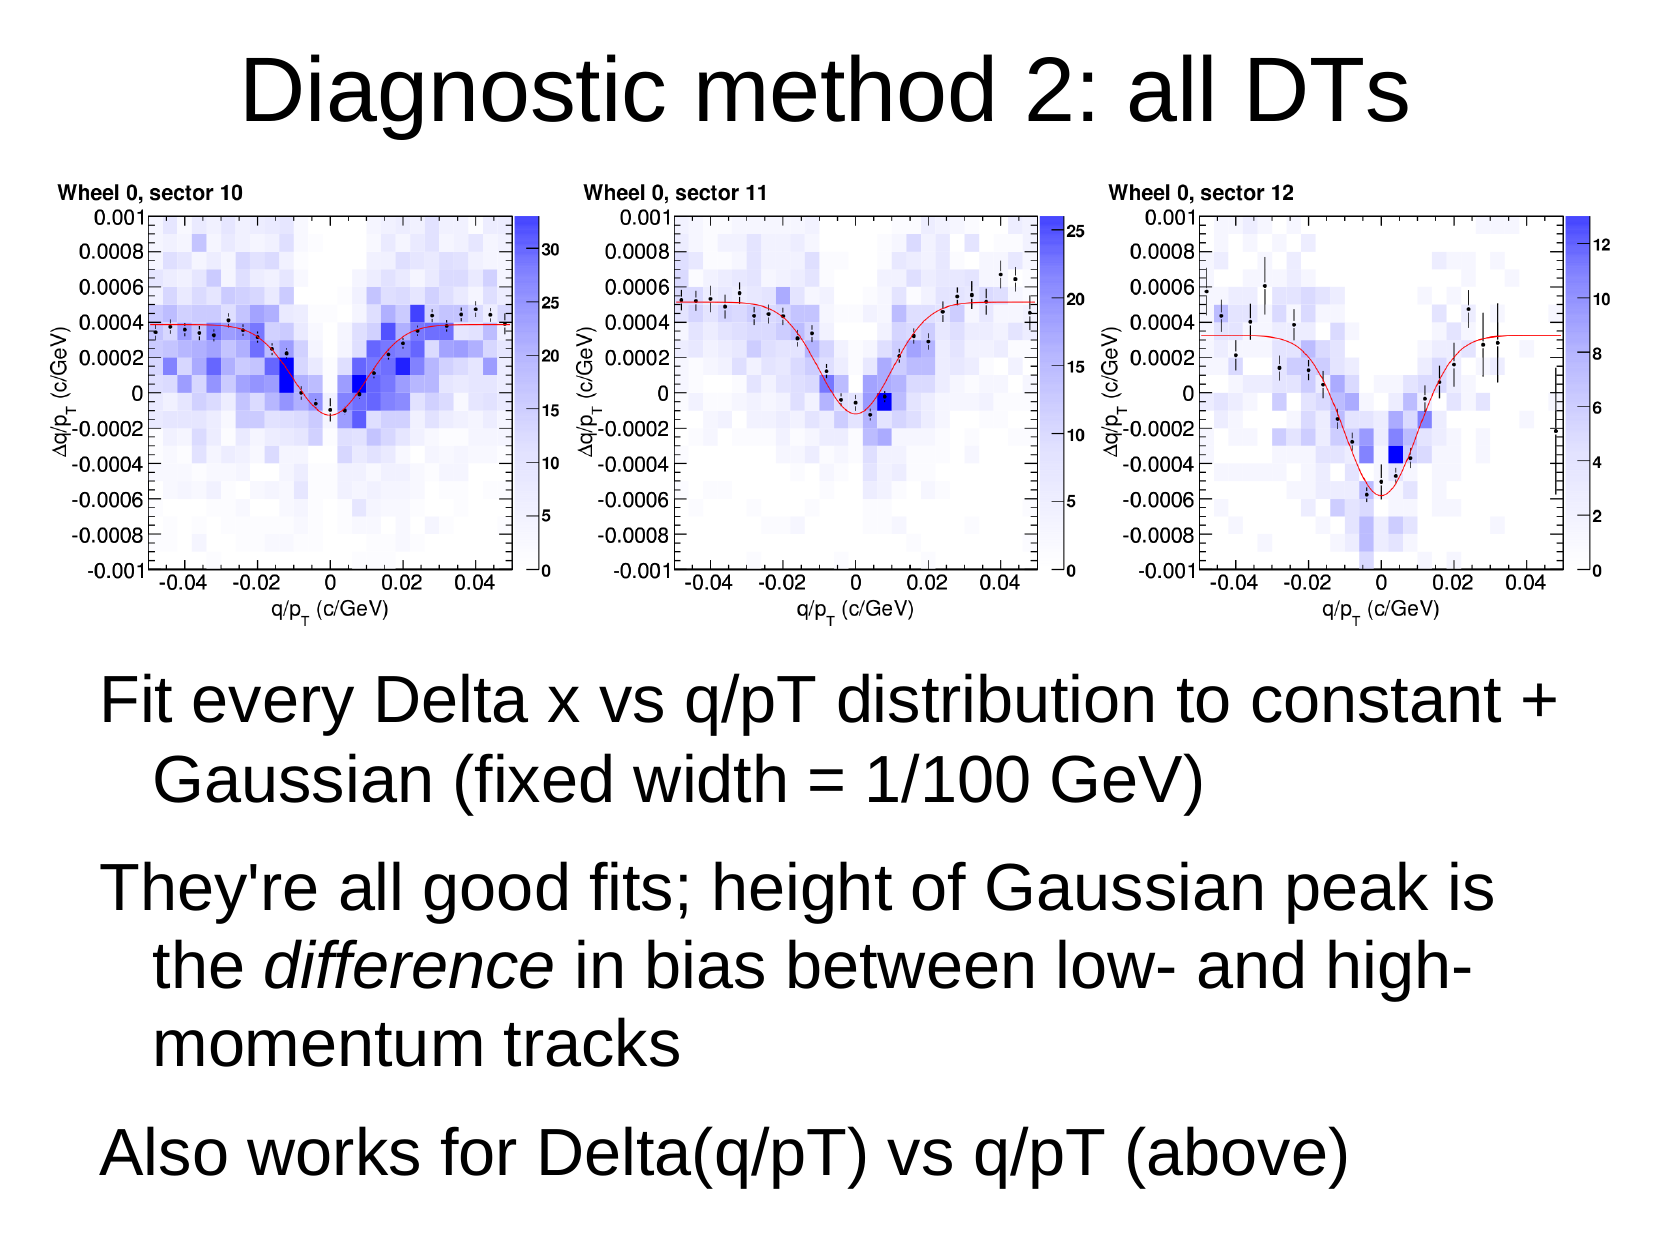

# Diagnostic method 2: all DTs
Fit every Delta x vs q/pT distribution to constant + Gaussian (fixed width = 1/100 GeV)‏
They're all good fits; height of Gaussian peak is the difference in bias between low- and high-momentum tracks
Also works for Delta(q/pT) vs q/pT (above)‏